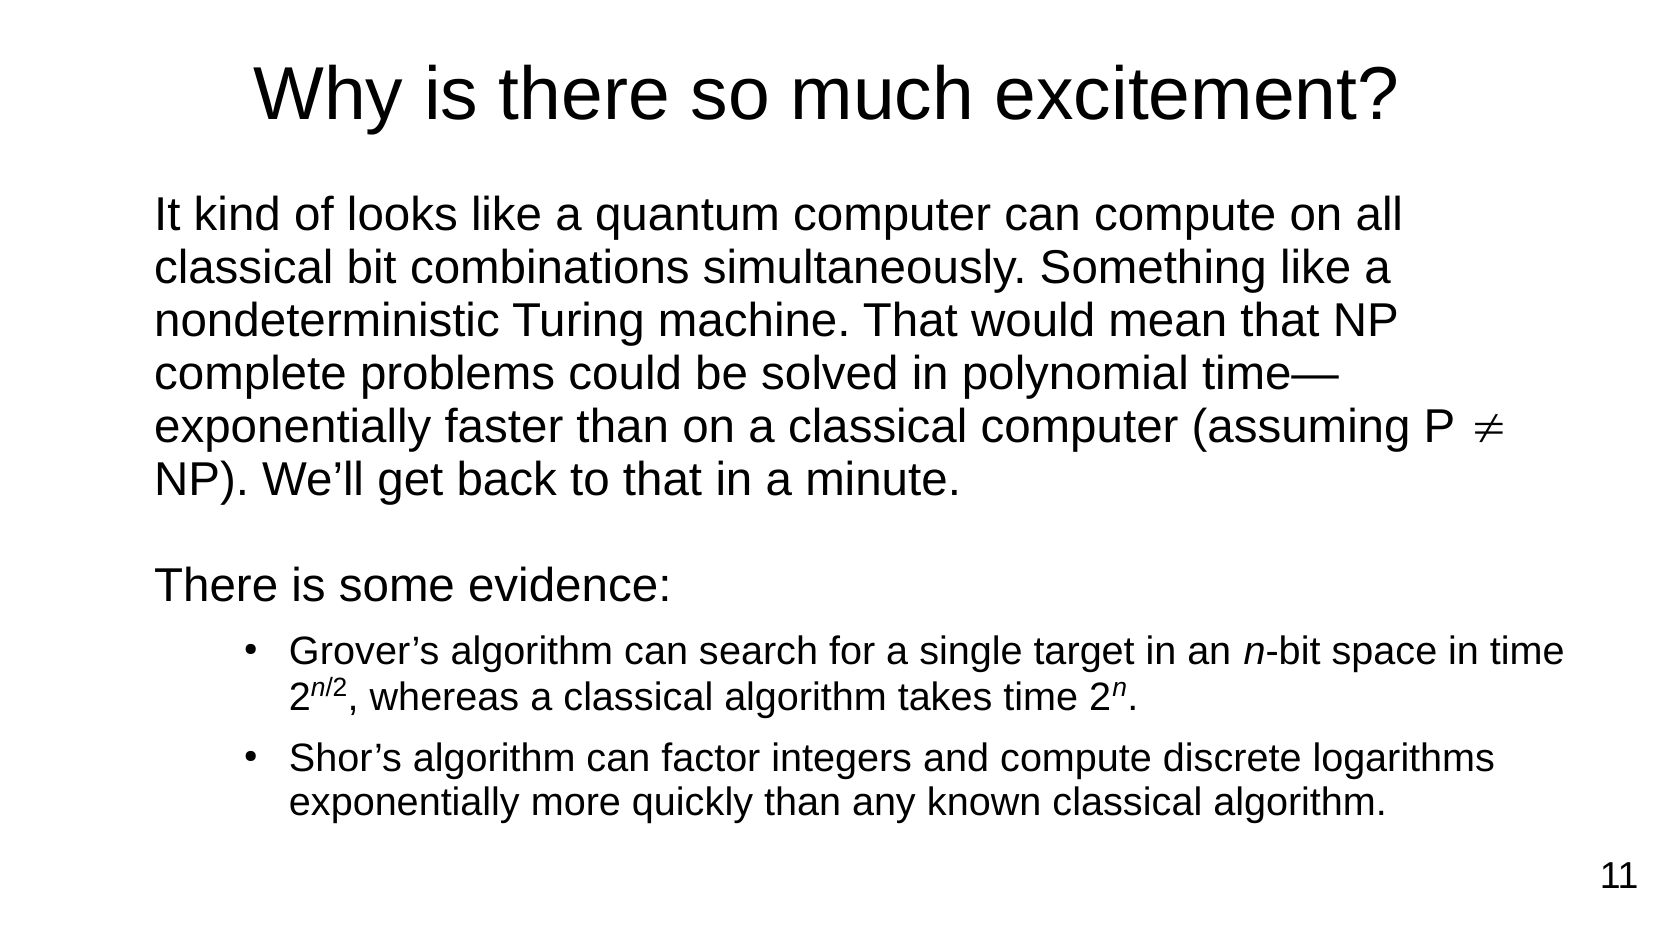

# Why is there so much excitement?
It kind of looks like a quantum computer can compute on all classical bit combinations simultaneously. Something like a nondeterministic Turing machine. That would mean that NP complete problems could be solved in polynomial time—exponentially faster than on a classical computer (assuming P  NP). We’ll get back to that in a minute.
There is some evidence:
Grover’s algorithm can search for a single target in an n-bit space in time 2n/2, whereas a classical algorithm takes time 2n.
Shor’s algorithm can factor integers and compute discrete logarithms exponentially more quickly than any known classical algorithm.